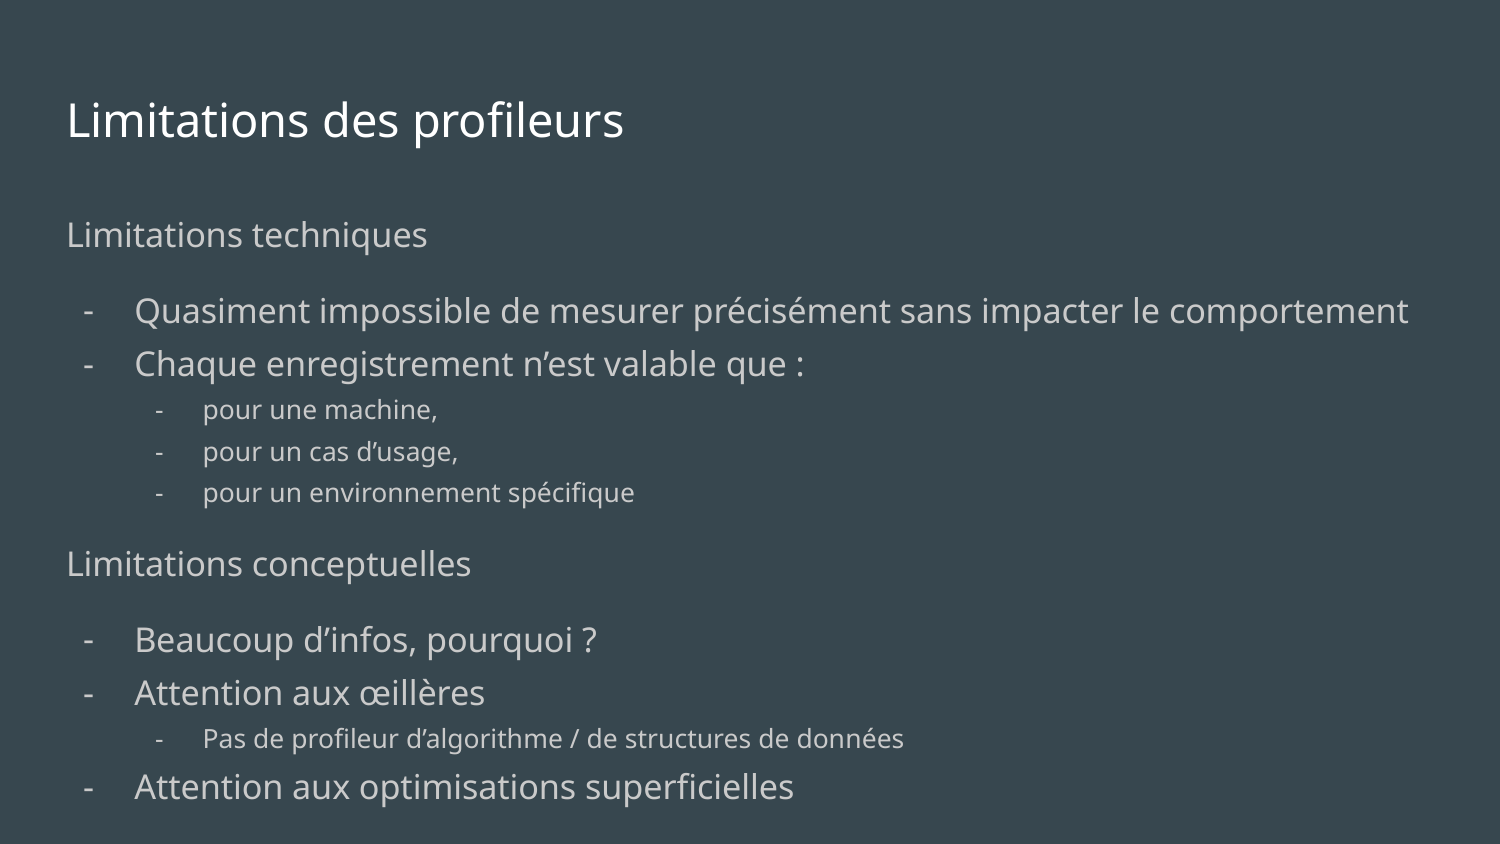

# Limitations des profileurs
Limitations techniques
Quasiment impossible de mesurer précisément sans impacter le comportement
Chaque enregistrement n’est valable que :
pour une machine,
pour un cas d’usage,
pour un environnement spécifique
Limitations conceptuelles
Beaucoup d’infos, pourquoi ?
Attention aux œillères
Pas de profileur d’algorithme / de structures de données
Attention aux optimisations superficielles